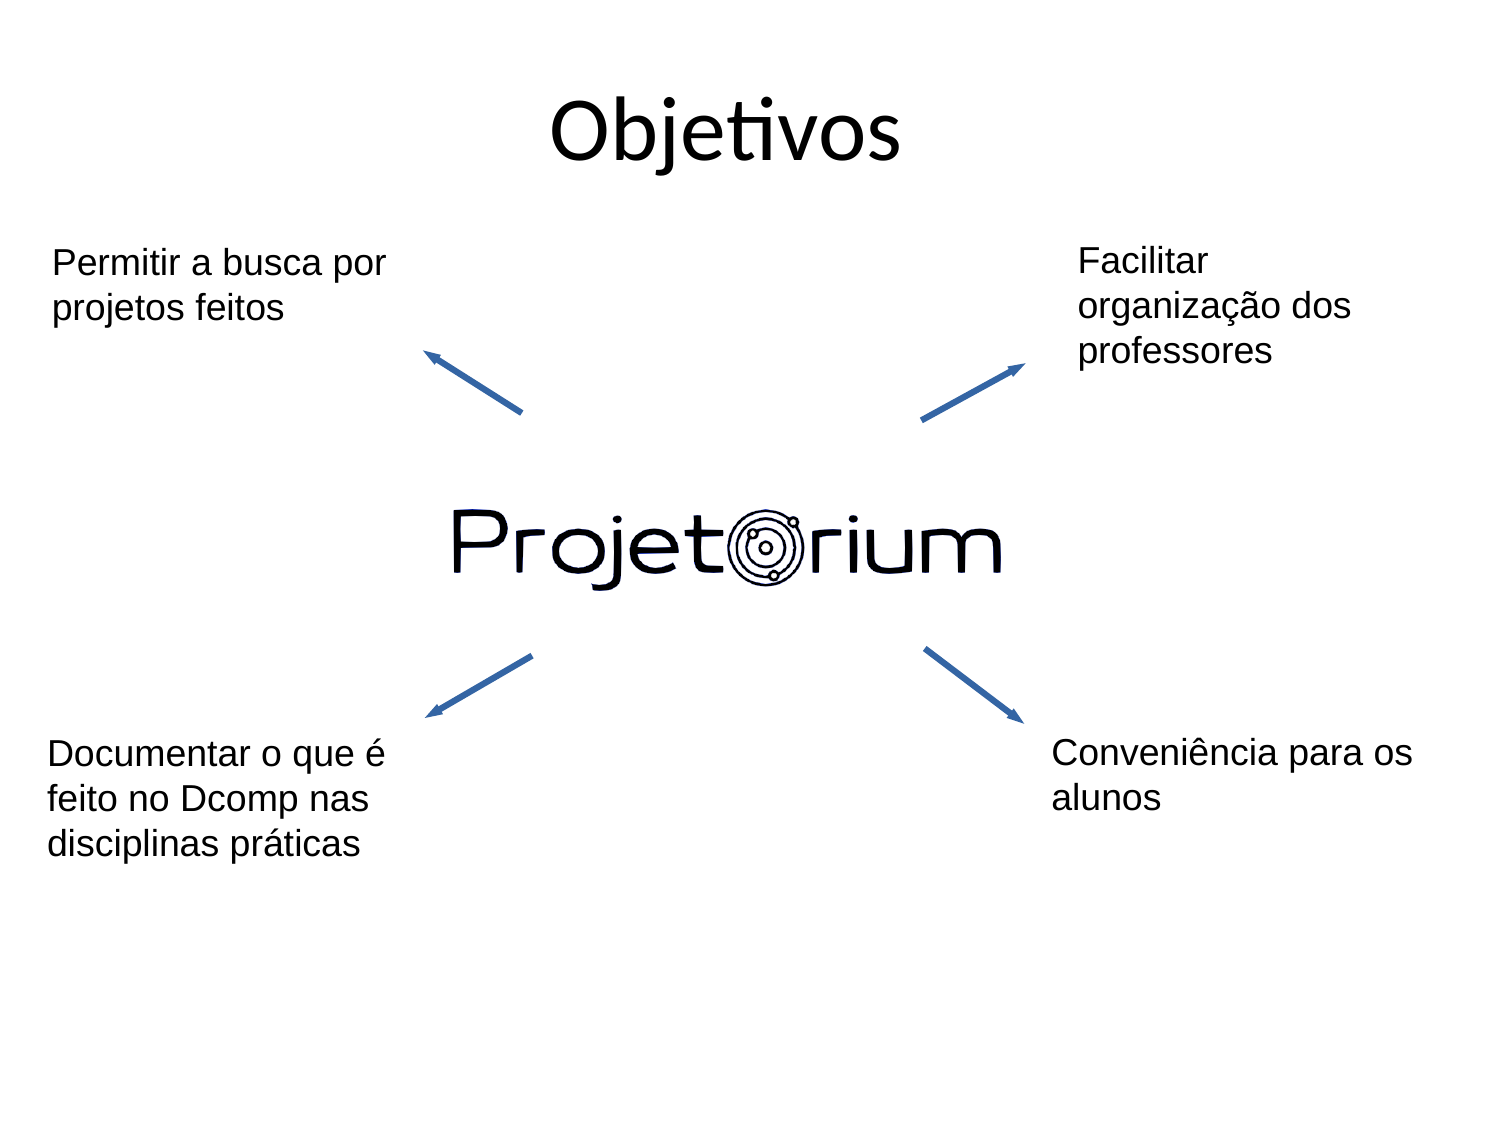

# Objetivos
Facilitar organização dos professores
Permitir a busca por projetos feitos
Conveniência para os alunos
Documentar o que é feito no Dcomp nas disciplinas práticas